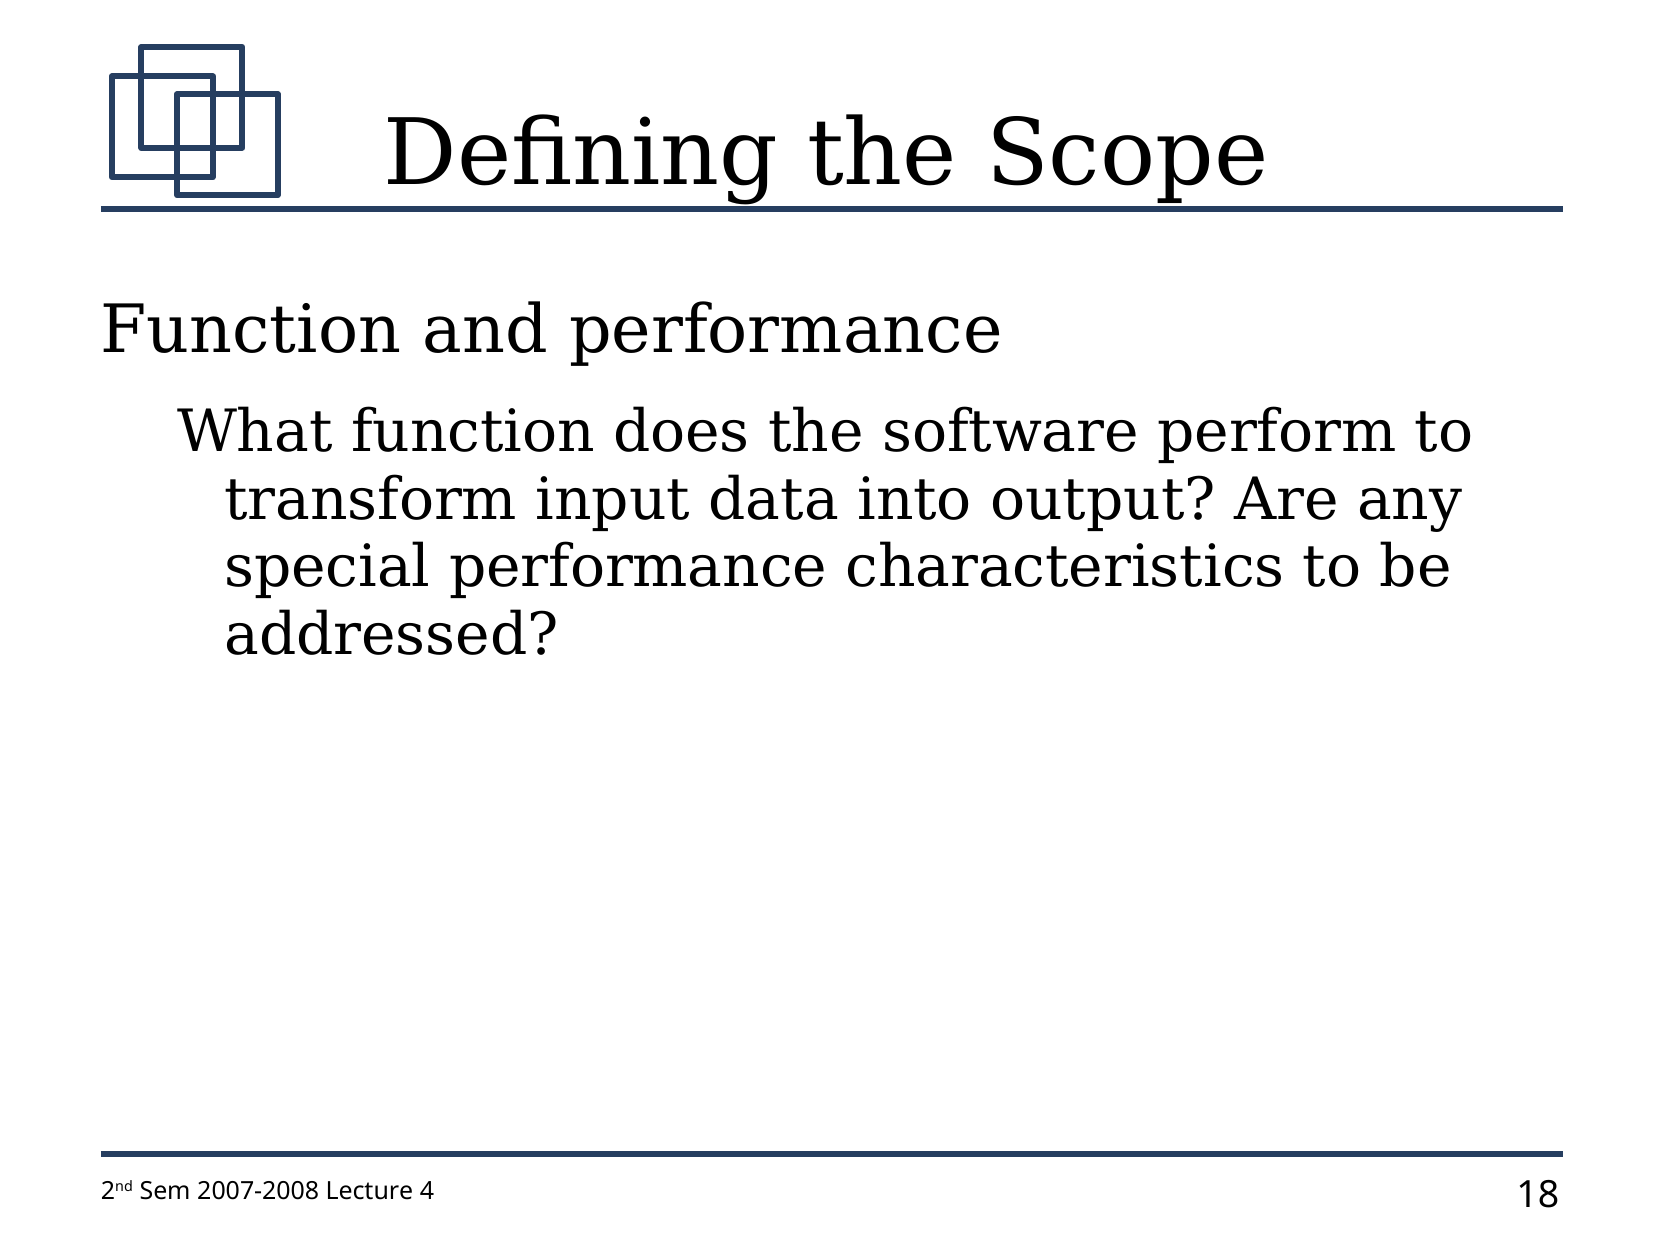

# Defining the Scope
Function and performance
What function does the software perform to transform input data into output? Are any special performance characteristics to be addressed?